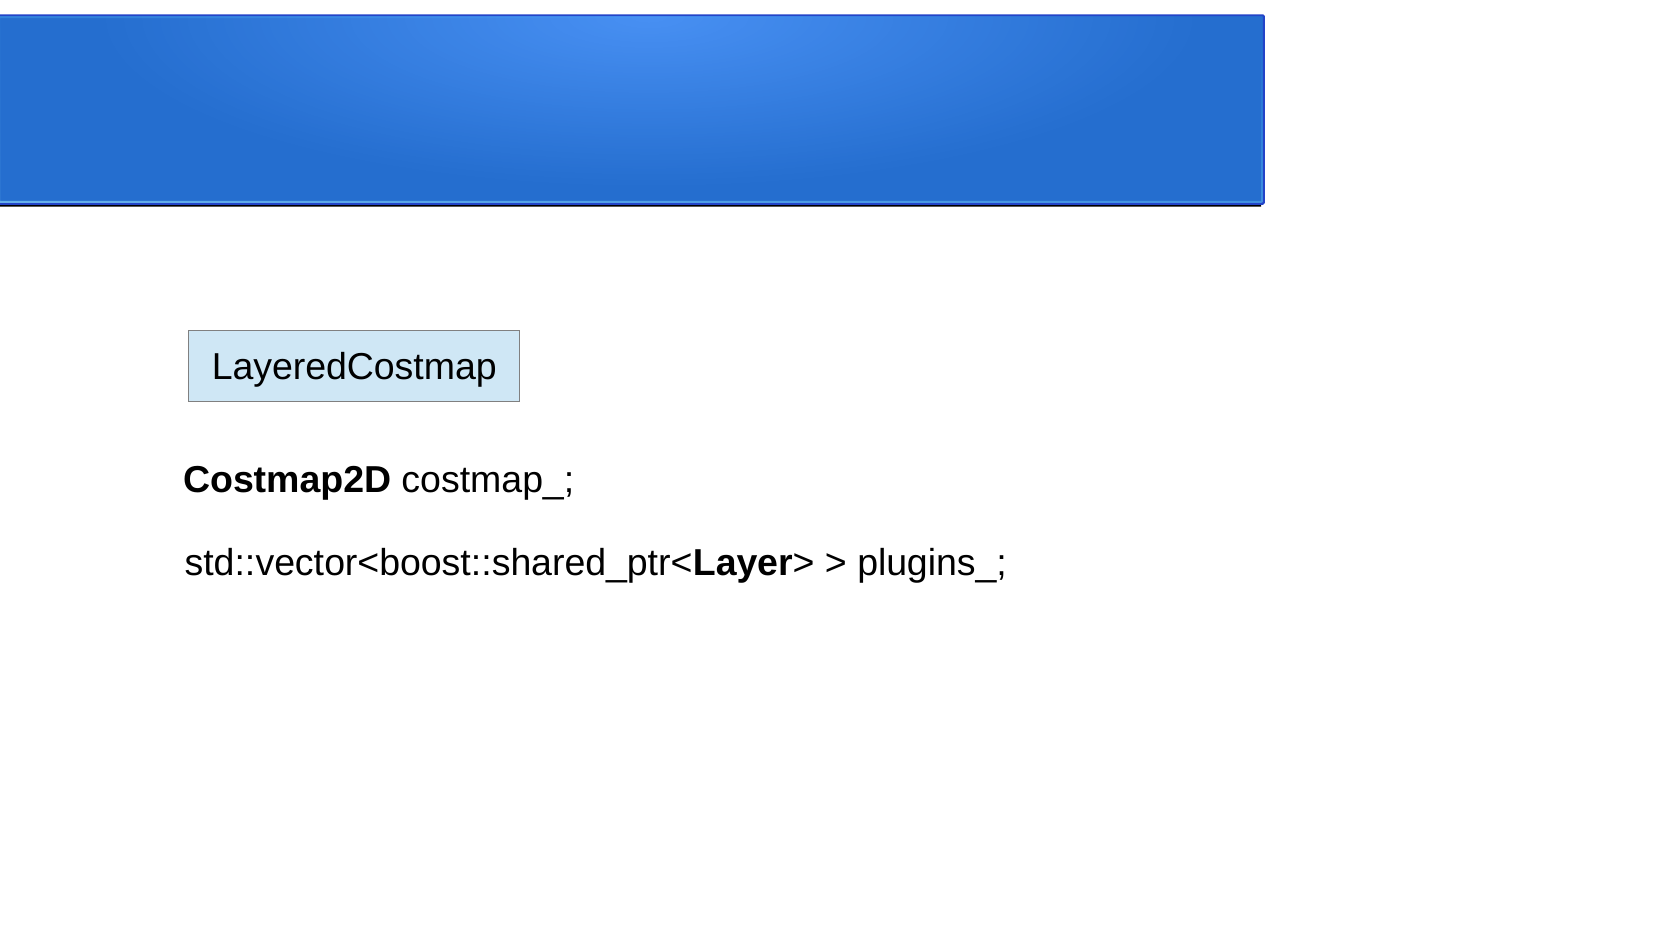

#
LayeredCostmap
Costmap2D costmap_;
std::vector<boost::shared_ptr<Layer> > plugins_;